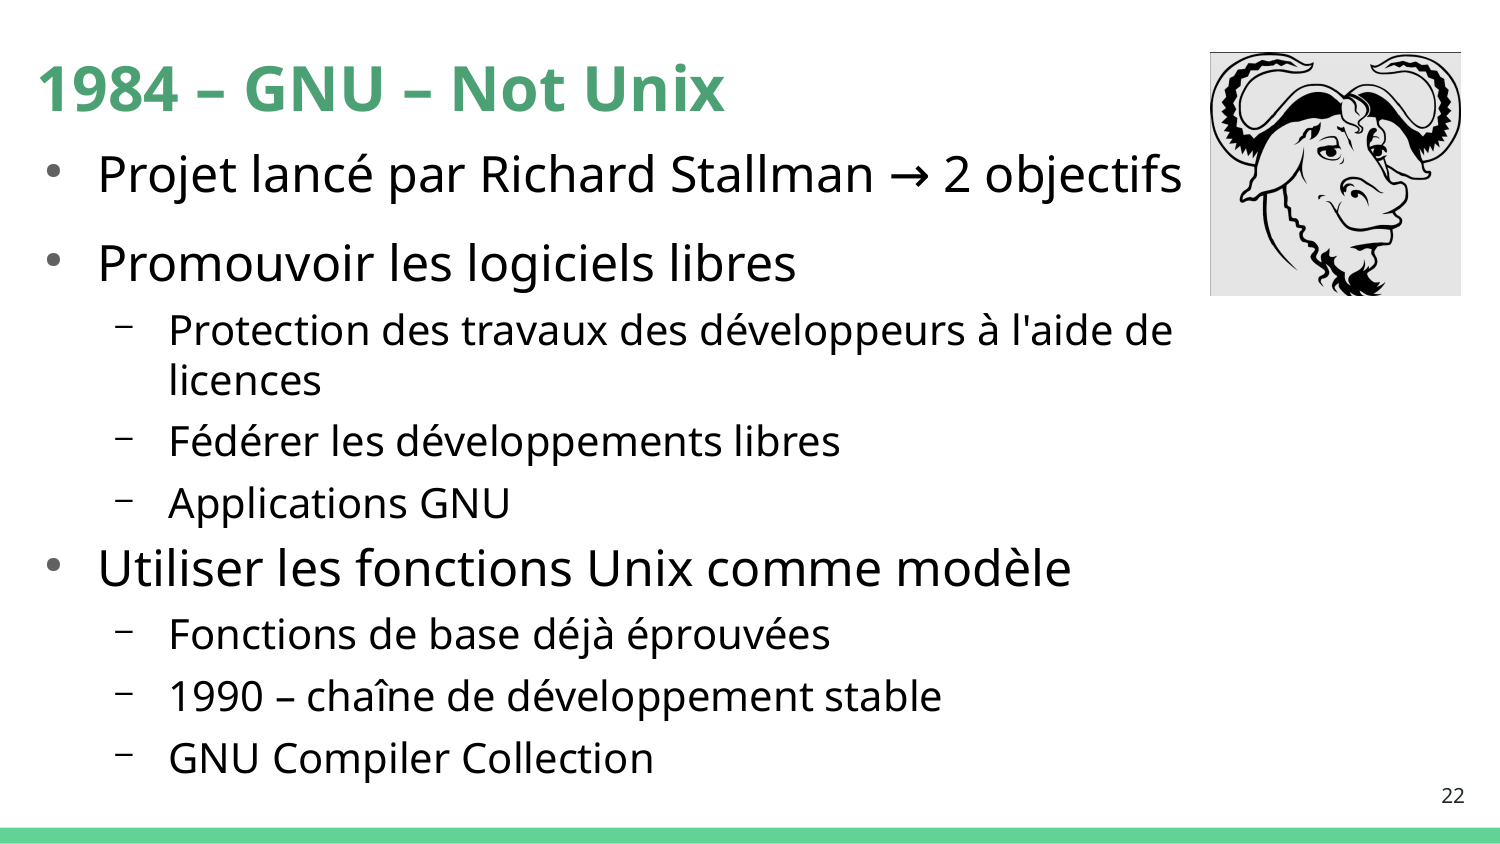

# 1984 – GNU – Not Unix
Projet lancé par Richard Stallman → 2 objectifs
Promouvoir les logiciels libres
Protection des travaux des développeurs à l'aide de licences
Fédérer les développements libres
Applications GNU
Utiliser les fonctions Unix comme modèle
Fonctions de base déjà éprouvées
1990 – chaîne de développement stable
GNU Compiler Collection